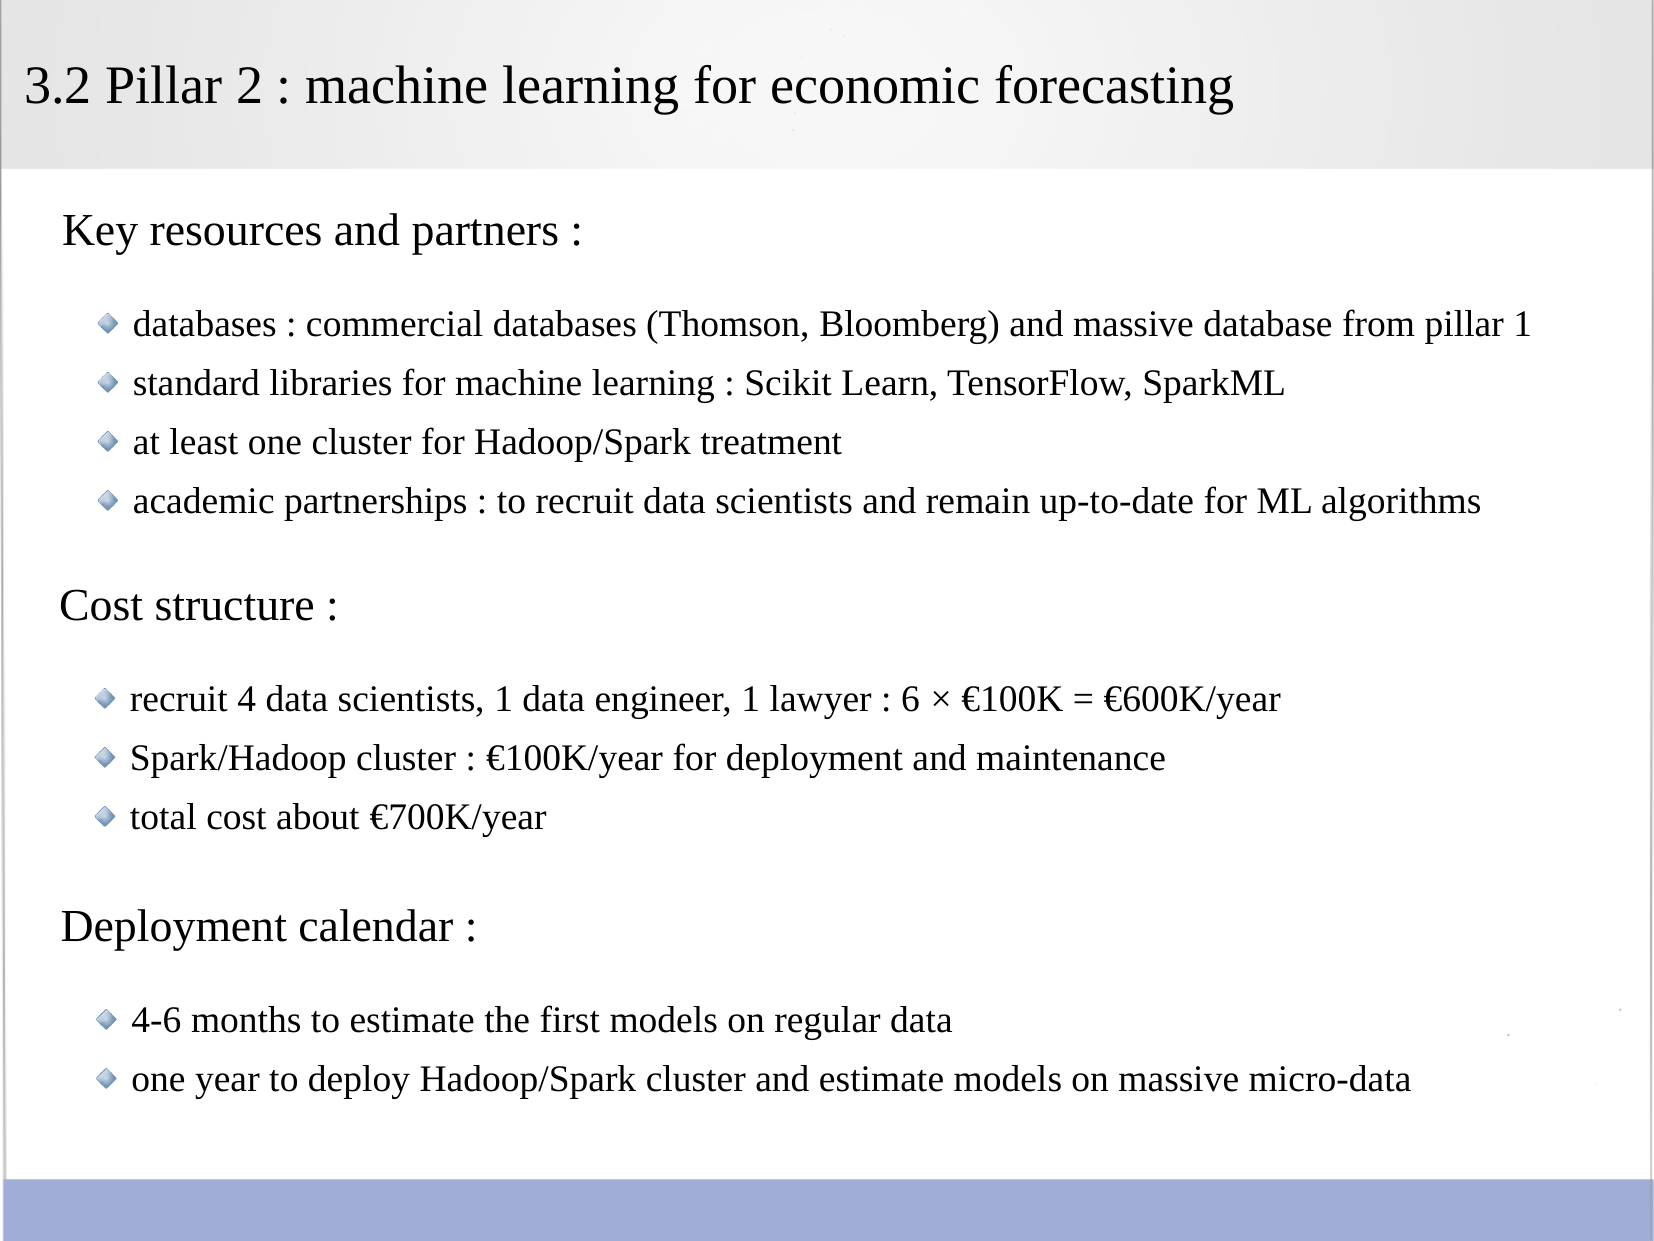

3.2 Pillar 2 : machine learning for economic forecasting
Key resources and partners :
databases : commercial databases (Thomson, Bloomberg) and massive database from pillar 1
standard libraries for machine learning : Scikit Learn, TensorFlow, SparkML
at least one cluster for Hadoop/Spark treatment
academic partnerships : to recruit data scientists and remain up-to-date for ML algorithms
Cost structure :
recruit 4 data scientists, 1 data engineer, 1 lawyer : 6 × €100K = €600K/year
Spark/Hadoop cluster : €100K/year for deployment and maintenance
total cost about €700K/year
Deployment calendar :
4-6 months to estimate the first models on regular data
one year to deploy Hadoop/Spark cluster and estimate models on massive micro-data